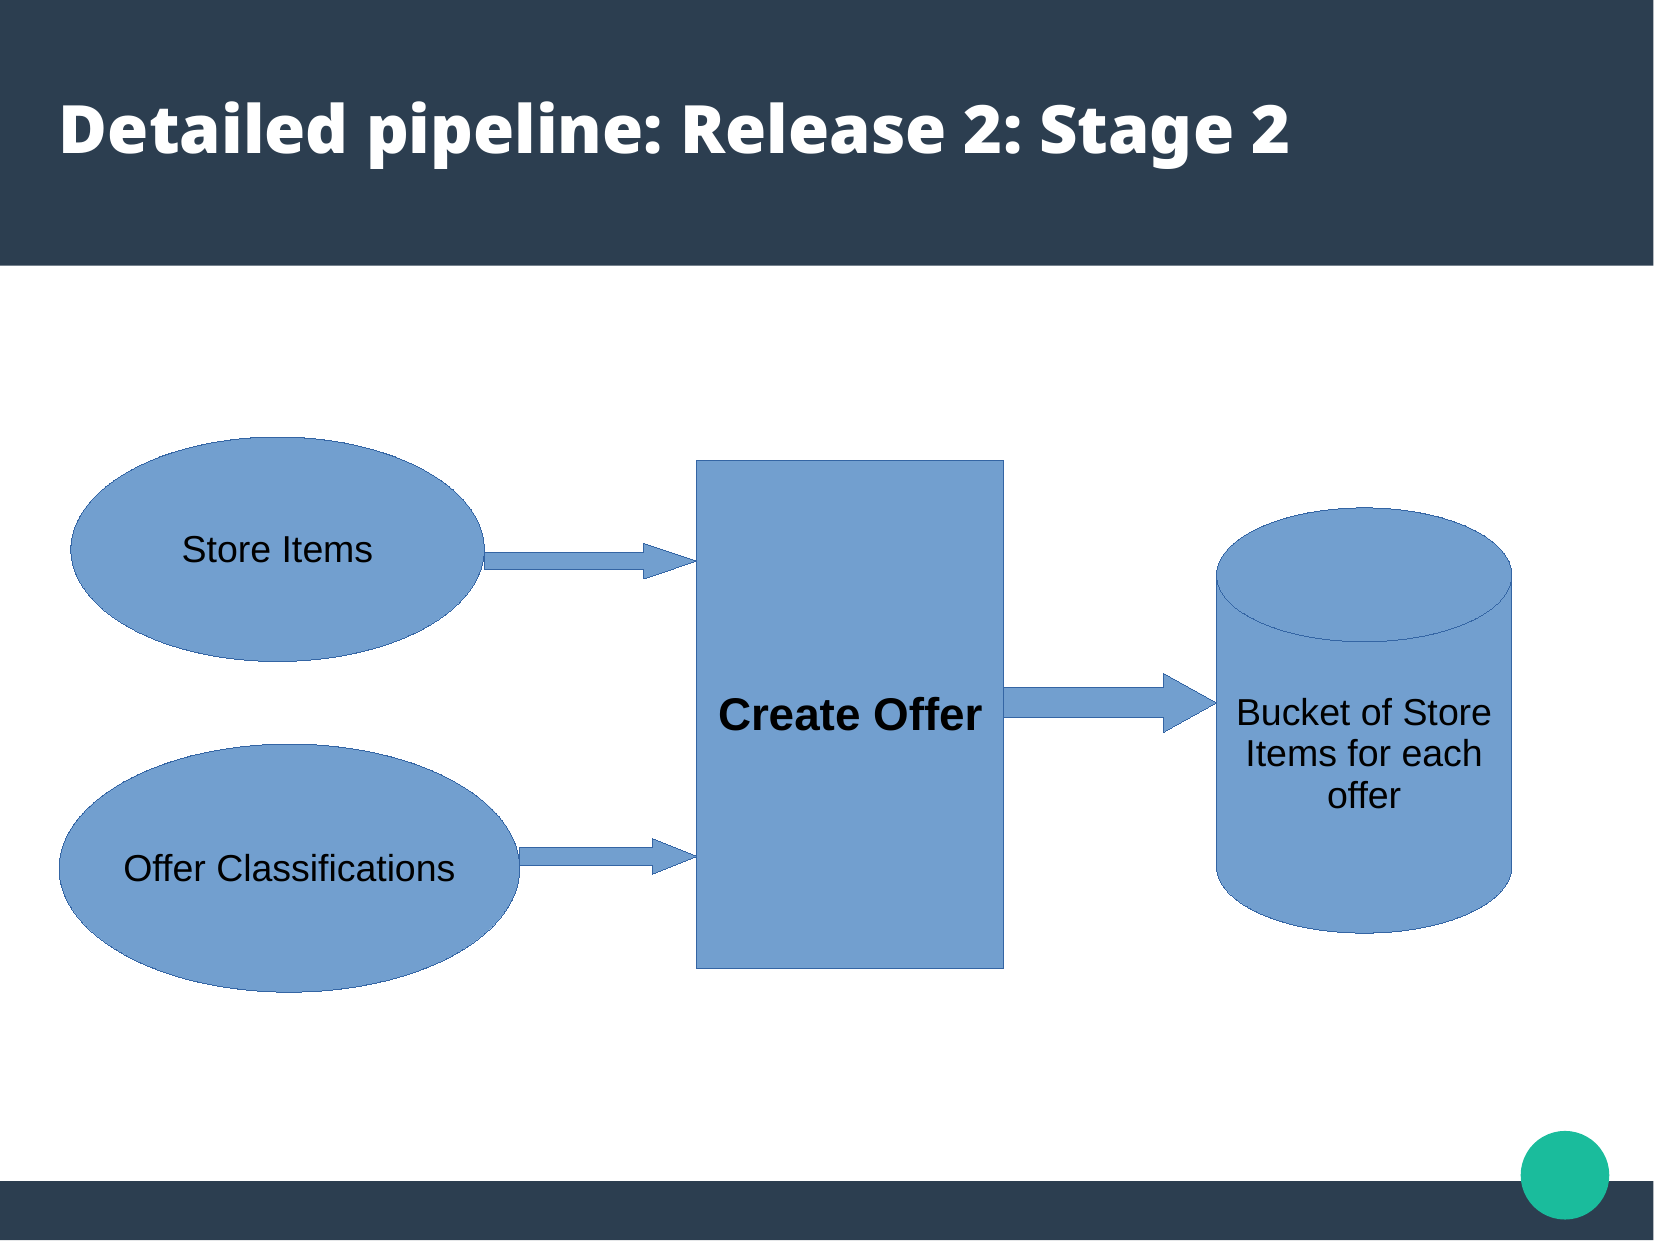

# Detailed pipeline: Release 2: Stage 2
Store Items
Create Offer
Bucket of Store
Items for each
offer
Offer Classifications